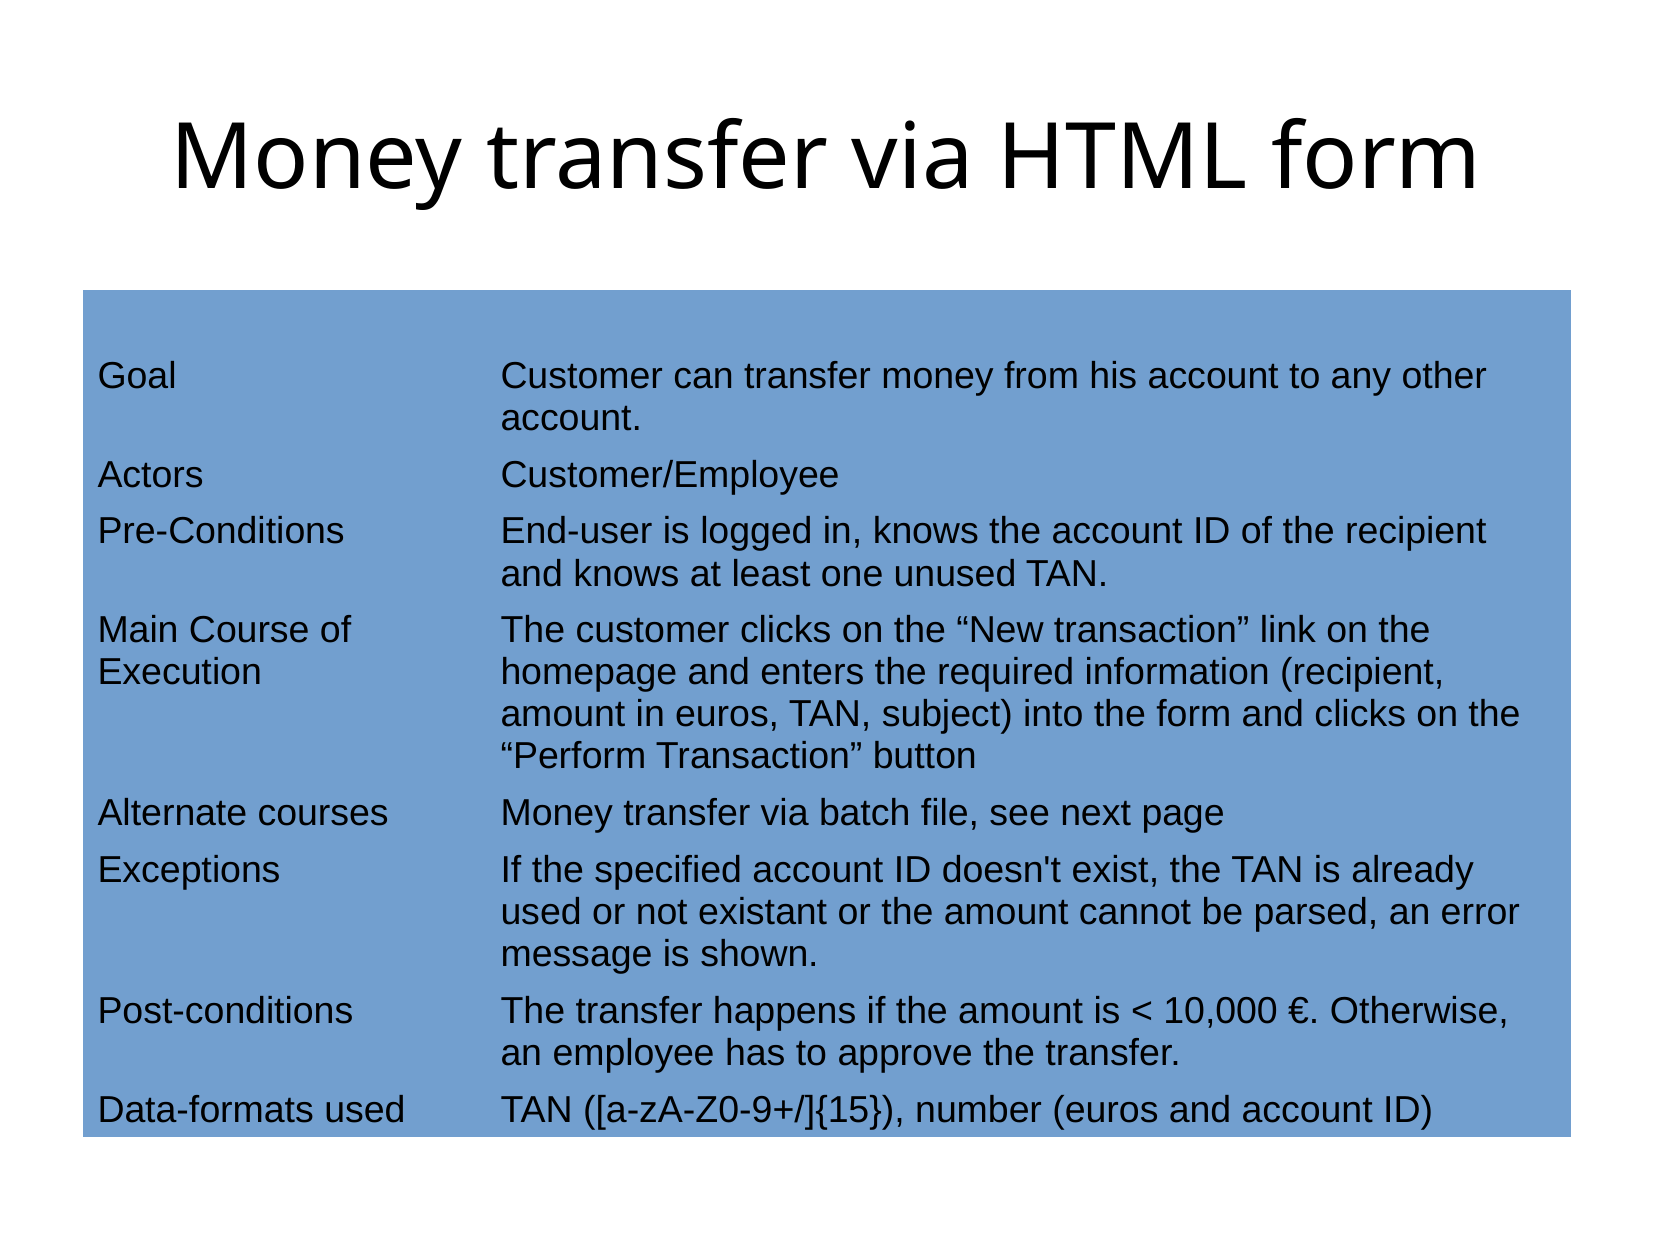

# Money transfer via HTML form
| | |
| --- | --- |
| Goal | Customer can transfer money from his account to any other account. |
| Actors | Customer/Employee |
| Pre-Conditions | End-user is logged in, knows the account ID of the recipient and knows at least one unused TAN. |
| Main Course of Execution | The customer clicks on the “New transaction” link on the homepage and enters the required information (recipient, amount in euros, TAN, subject) into the form and clicks on the “Perform Transaction” button |
| Alternate courses | Money transfer via batch file, see next page |
| Exceptions | If the specified account ID doesn't exist, the TAN is already used or not existant or the amount cannot be parsed, an error message is shown. |
| Post-conditions | The transfer happens if the amount is < 10,000 €. Otherwise, an employee has to approve the transfer. |
| Data-formats used | TAN ([a-zA-Z0-9+/]{15}), number (euros and account ID) |